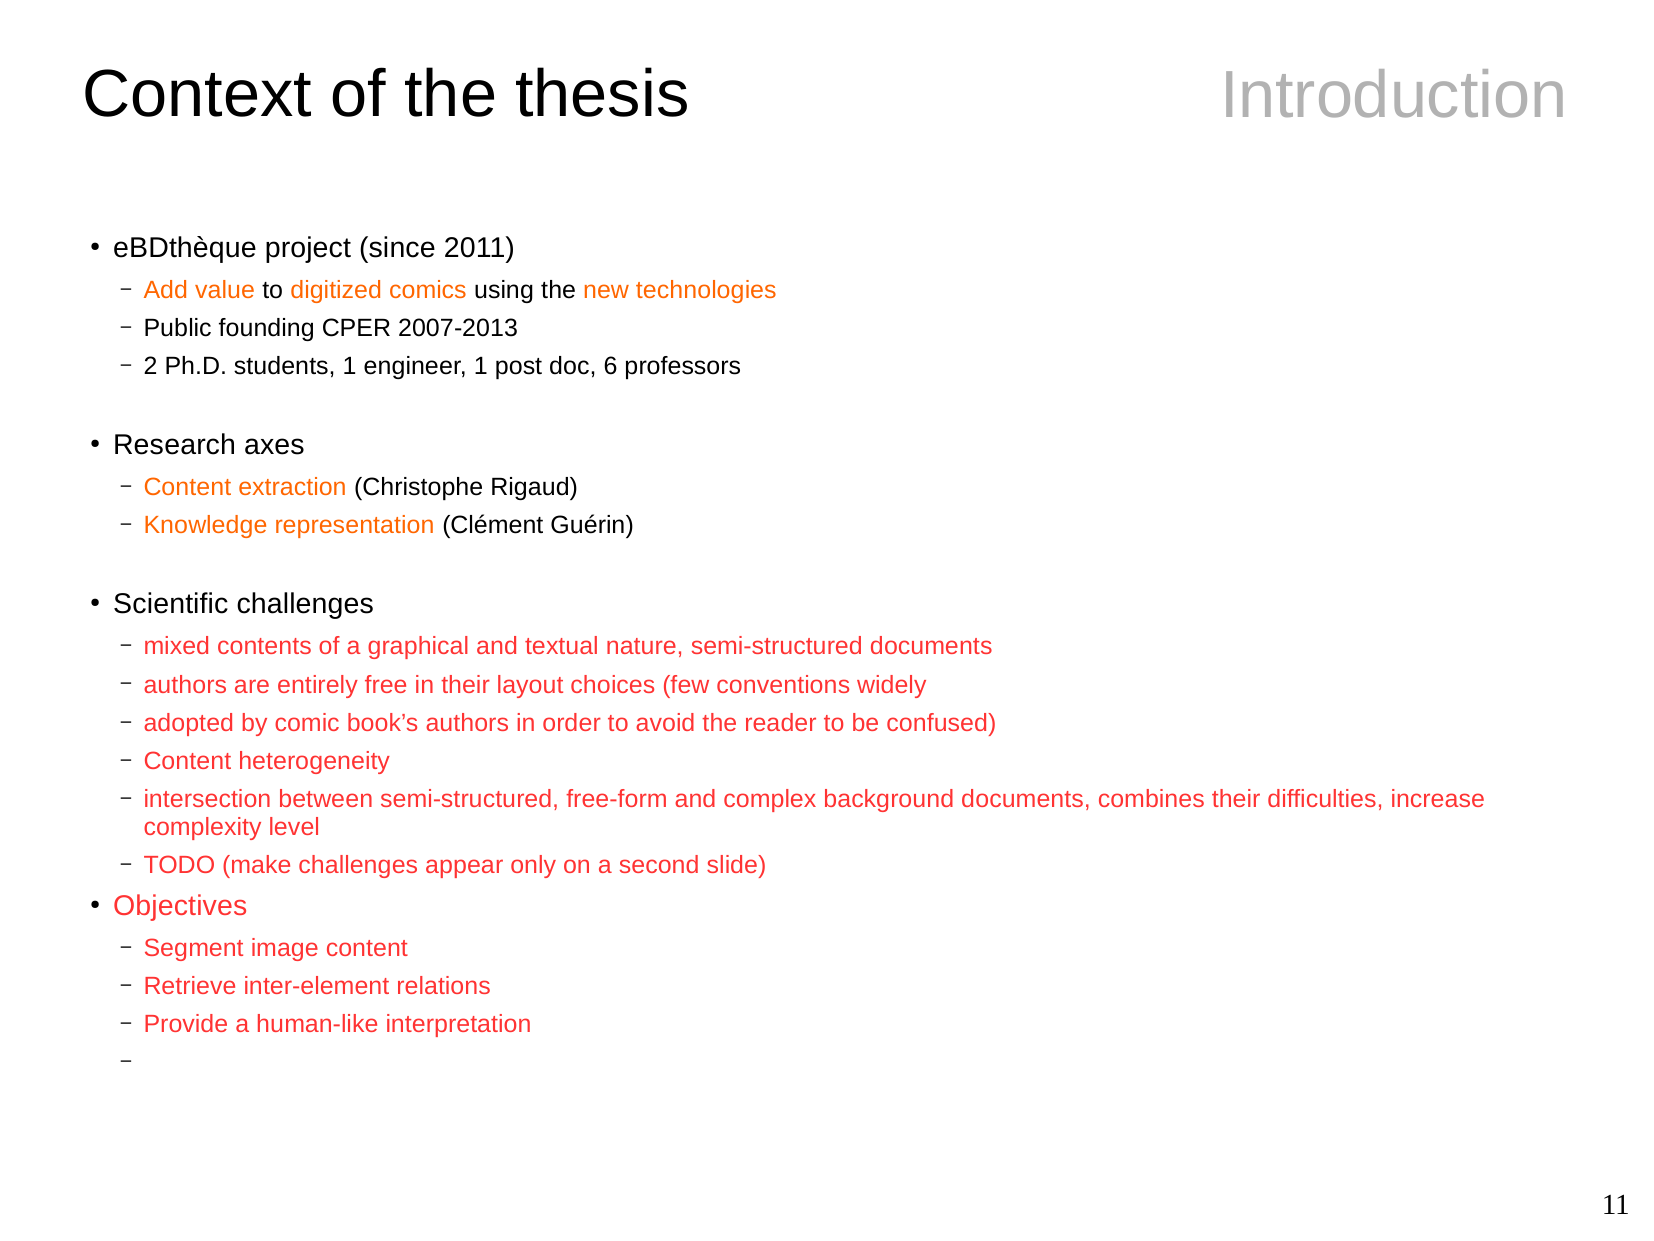

# Context of the thesis
eBDthèque project (since 2011)
Add value to digitized comics using the new technologies
Public founding CPER 2007-2013
2 Ph.D. students, 1 engineer, 1 post doc, 6 professors
Research axes
Content extraction (Christophe Rigaud)
Knowledge representation (Clément Guérin)
Scientific challenges
mixed contents of a graphical and textual nature, semi-structured documents
authors are entirely free in their layout choices (few conventions widely
adopted by comic book’s authors in order to avoid the reader to be confused)
Content heterogeneity
intersection between semi-structured, free-form and complex background documents, combines their difficulties, increase complexity level
TODO (make challenges appear only on a second slide)
Objectives
Segment image content
Retrieve inter-element relations
Provide a human-like interpretation
11
eBDthèque project (since 2011)
Add value to paper-based comics using the new technologies
Public founding: CPER 2007-2013 (State-Region Project Contract)
Applications
Browse digitalized heritage
New reading experiences
Speed up translation